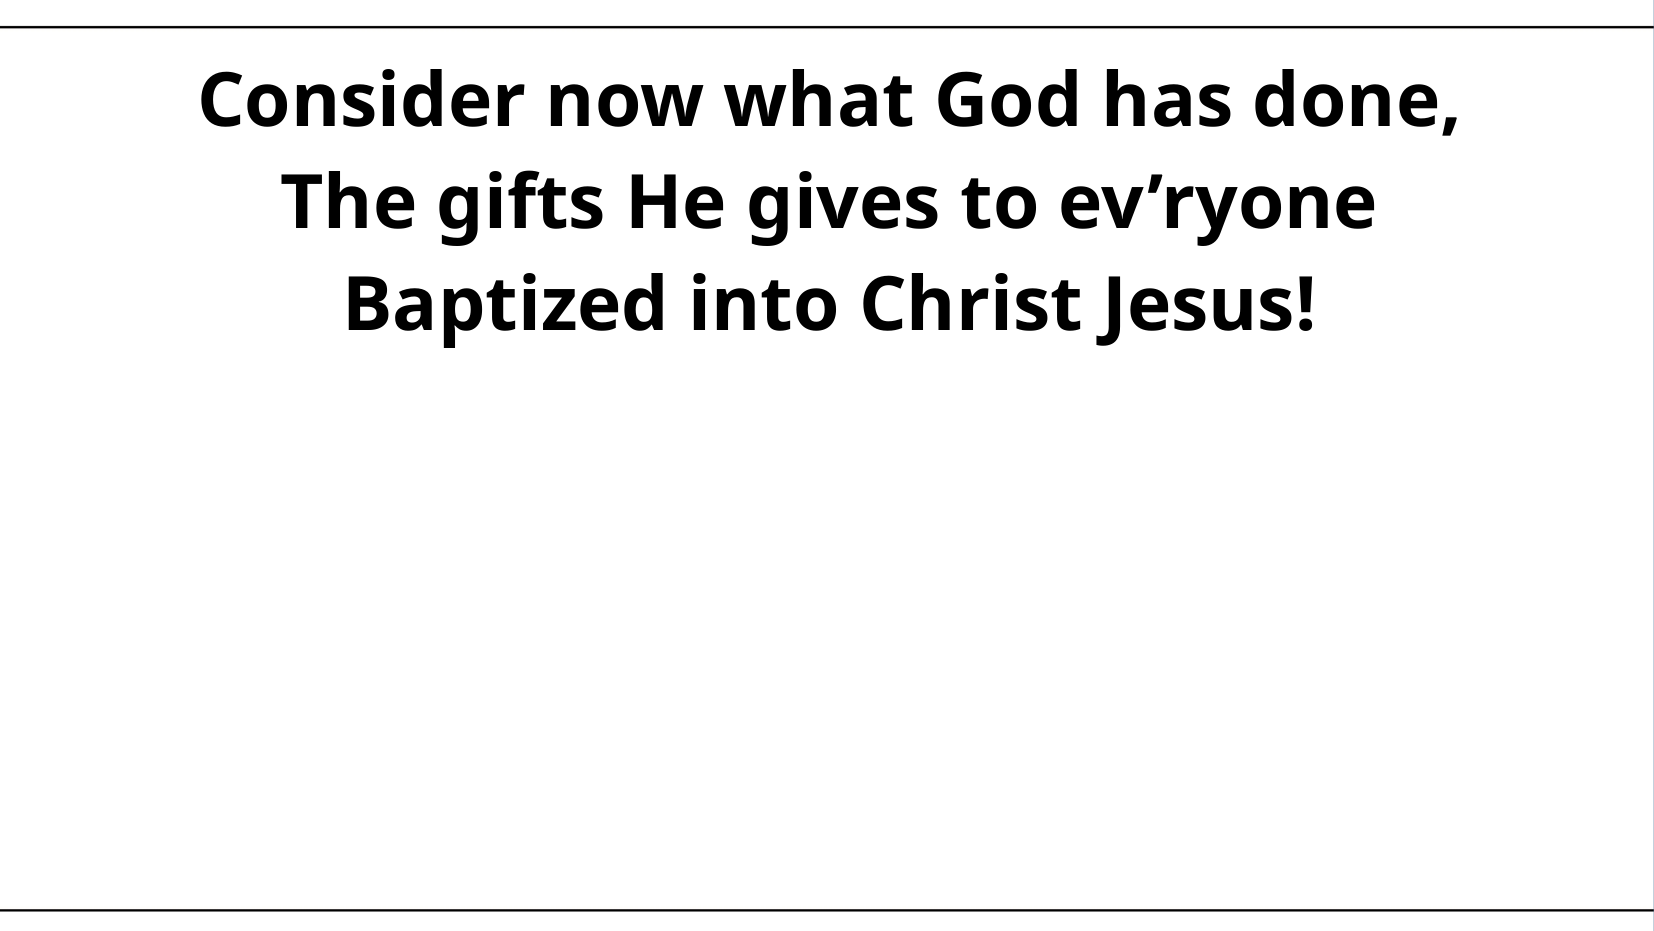

Consider now what God has done,
The gifts He gives to ev’ryone
Baptized into Christ Jesus!